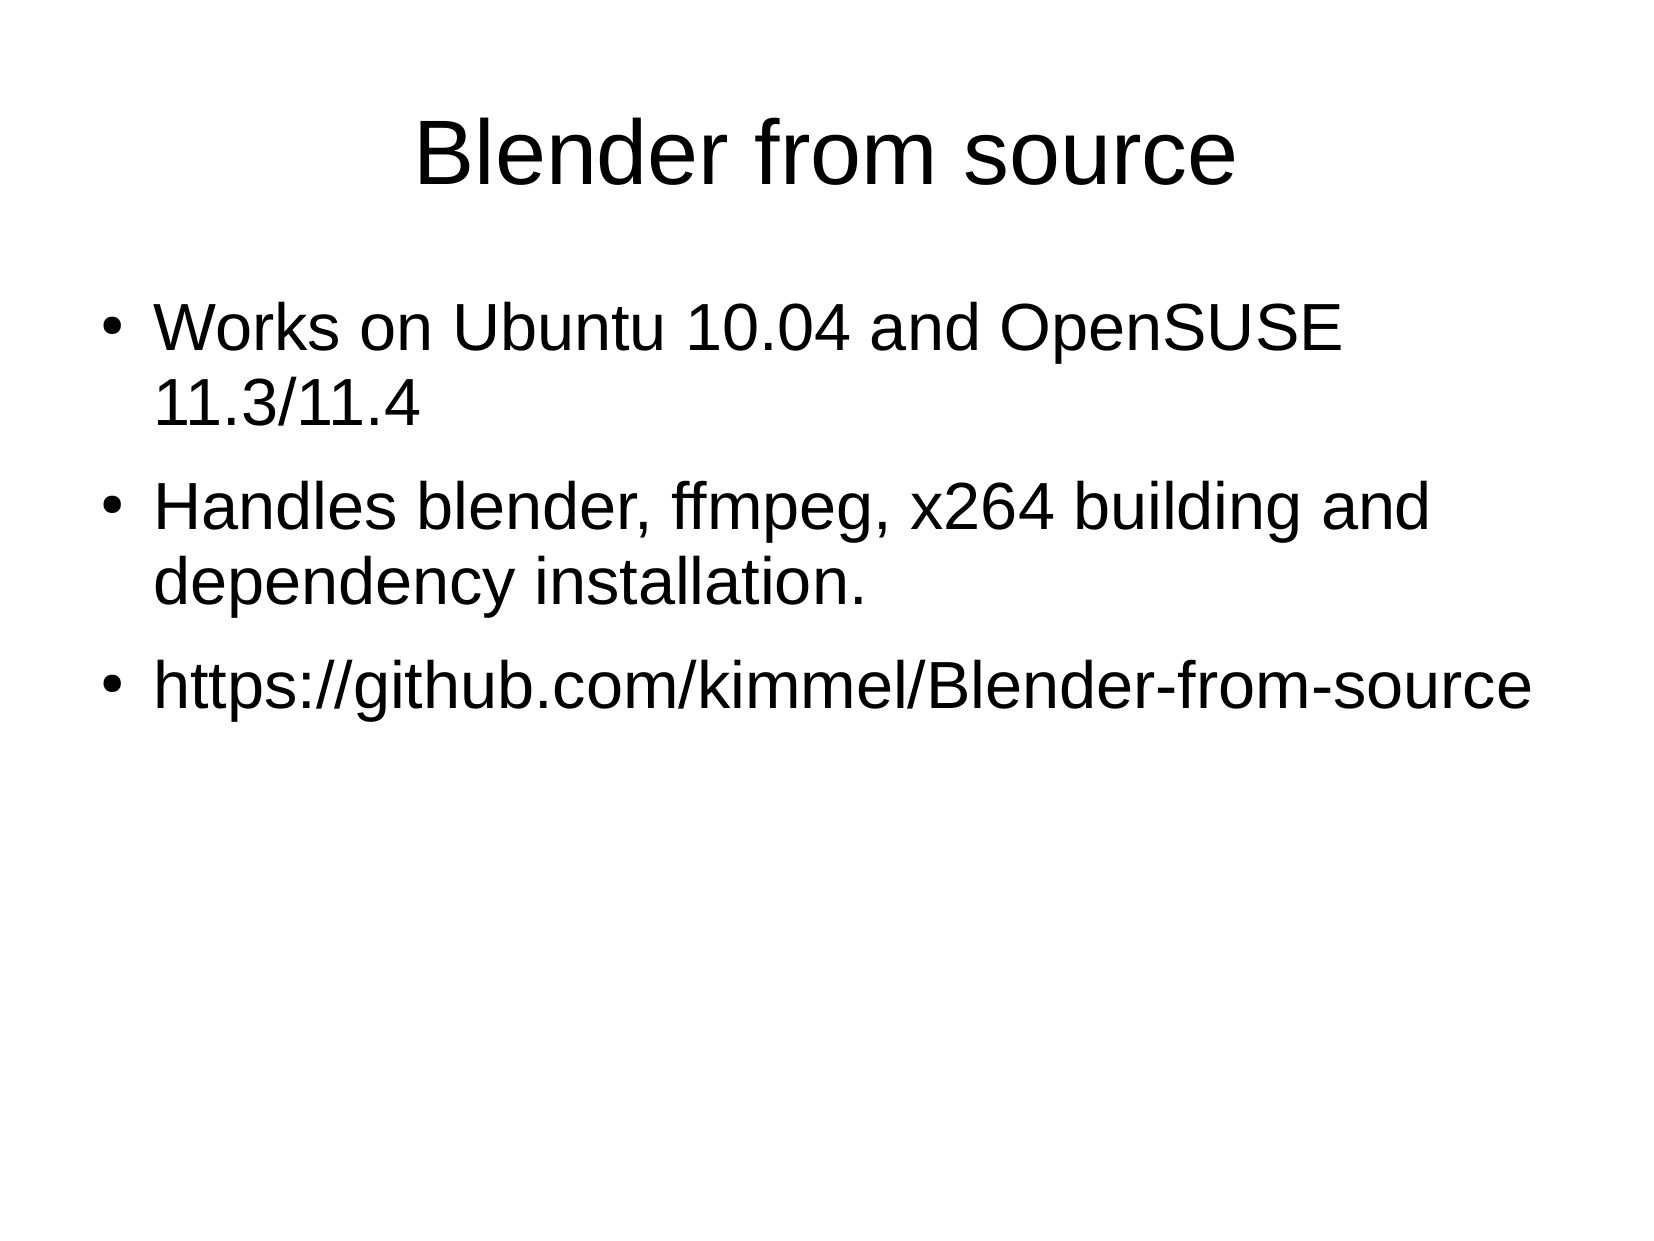

# Blender from source
Works on Ubuntu 10.04 and OpenSUSE 11.3/11.4
Handles blender, ffmpeg, x264 building and dependency installation.
https://github.com/kimmel/Blender-from-source